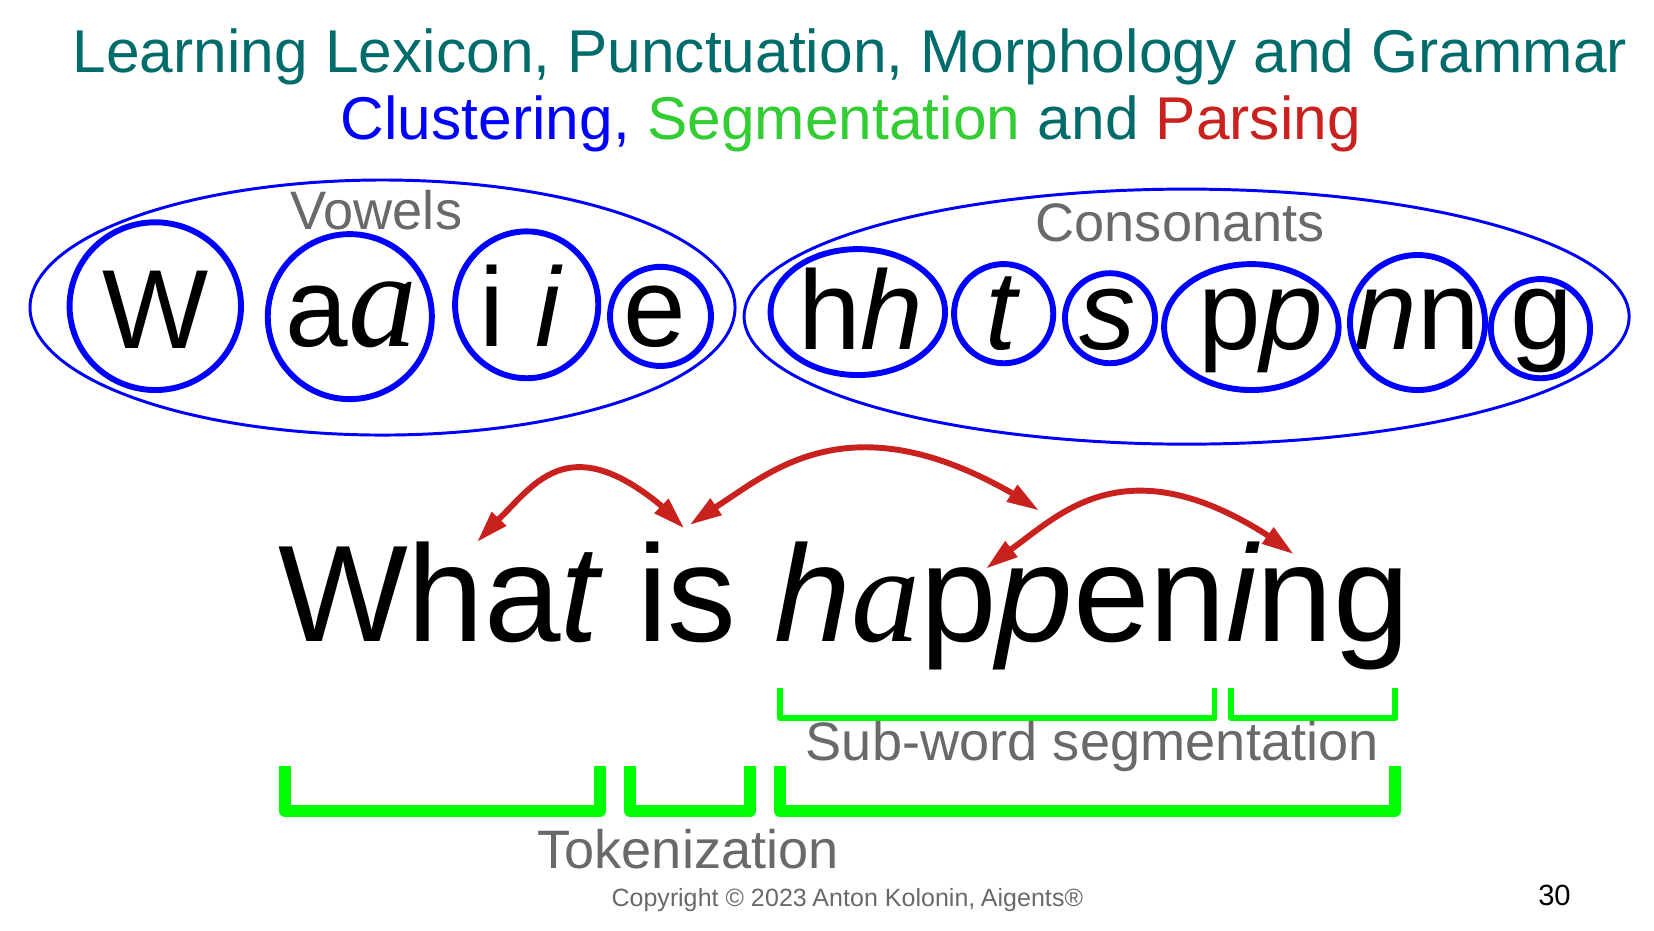

Learning Lexicon, Punctuation, Morphology and Grammar
Clustering, Segmentation and Parsing
Vowels
Consonants
aa i i e
W
hh t s pp nn g
What is happening
Sub-word segmentation
Tokenization
Copyright © 2023 Anton Kolonin, Aigents®
30